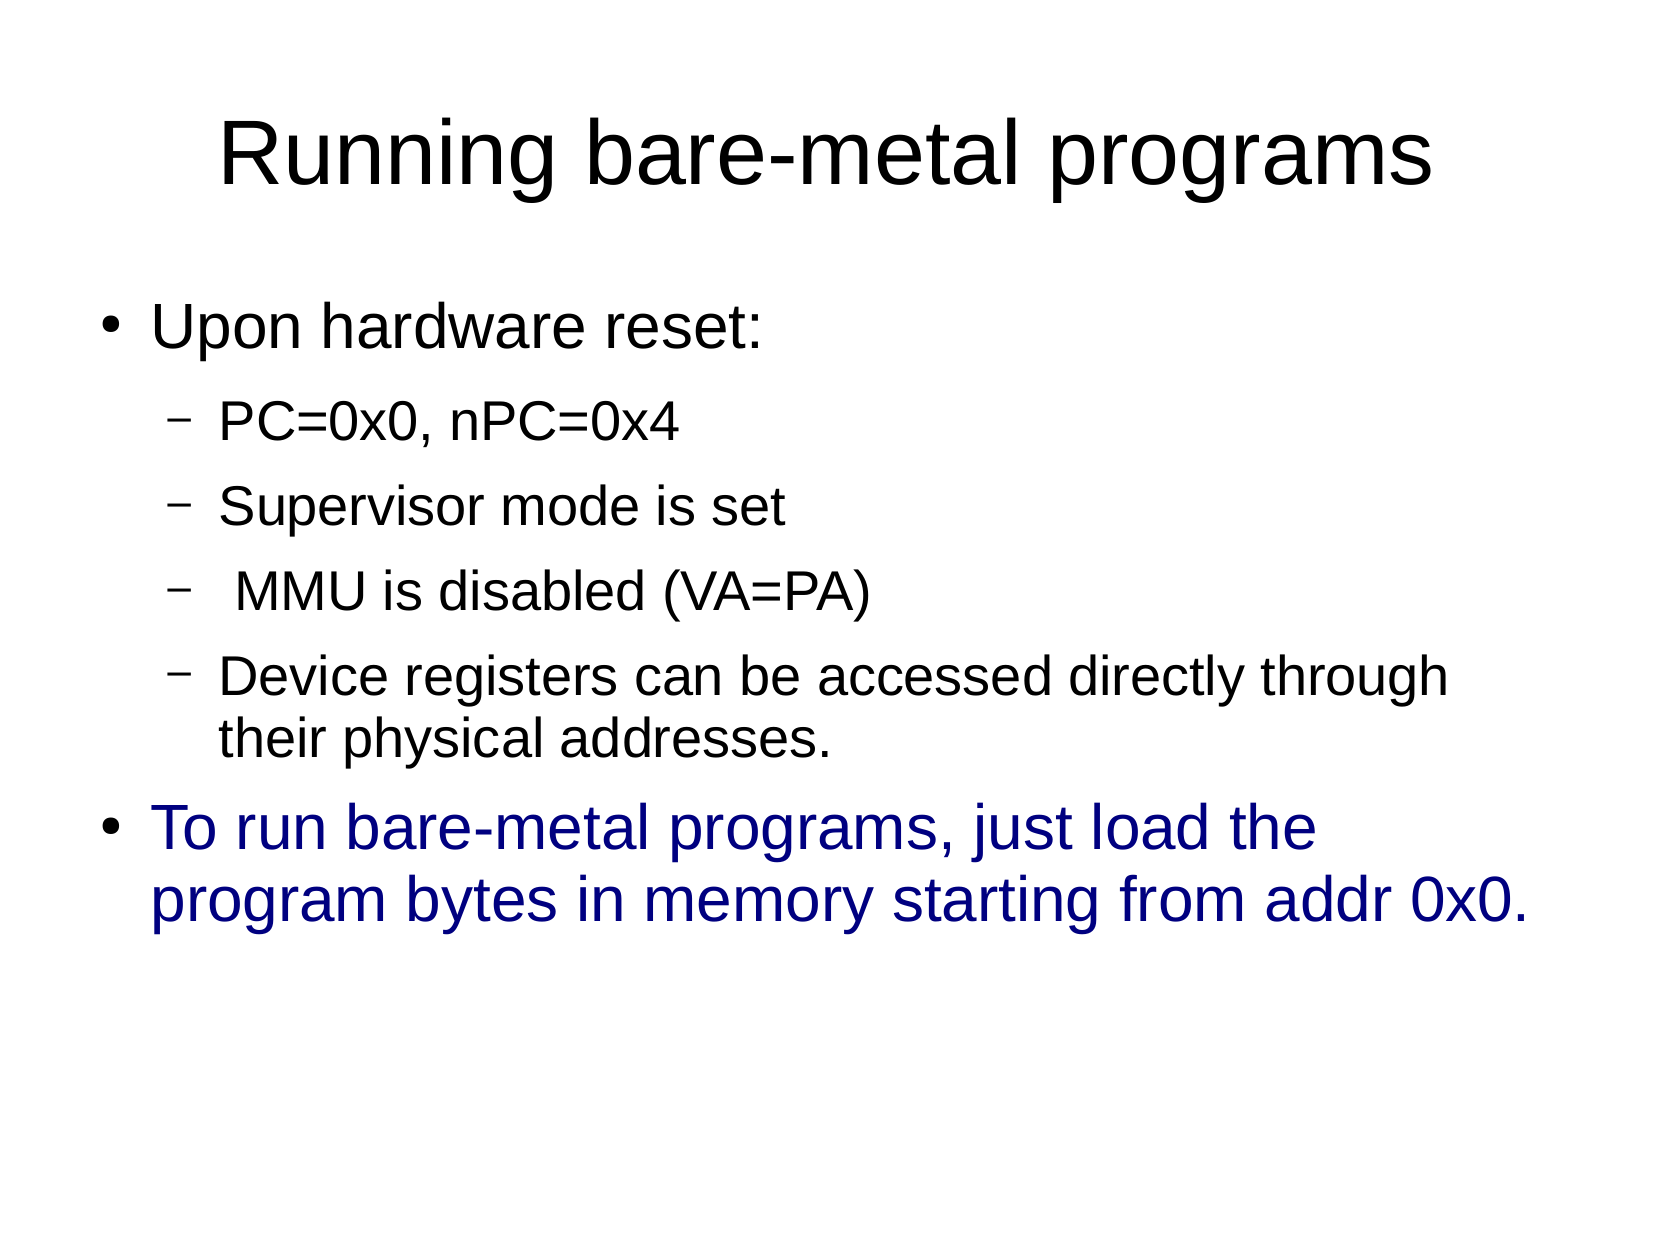

# Running bare-metal programs
Upon hardware reset:
PC=0x0, nPC=0x4
Supervisor mode is set
 MMU is disabled (VA=PA)
Device registers can be accessed directly through their physical addresses.
To run bare-metal programs, just load the program bytes in memory starting from addr 0x0.